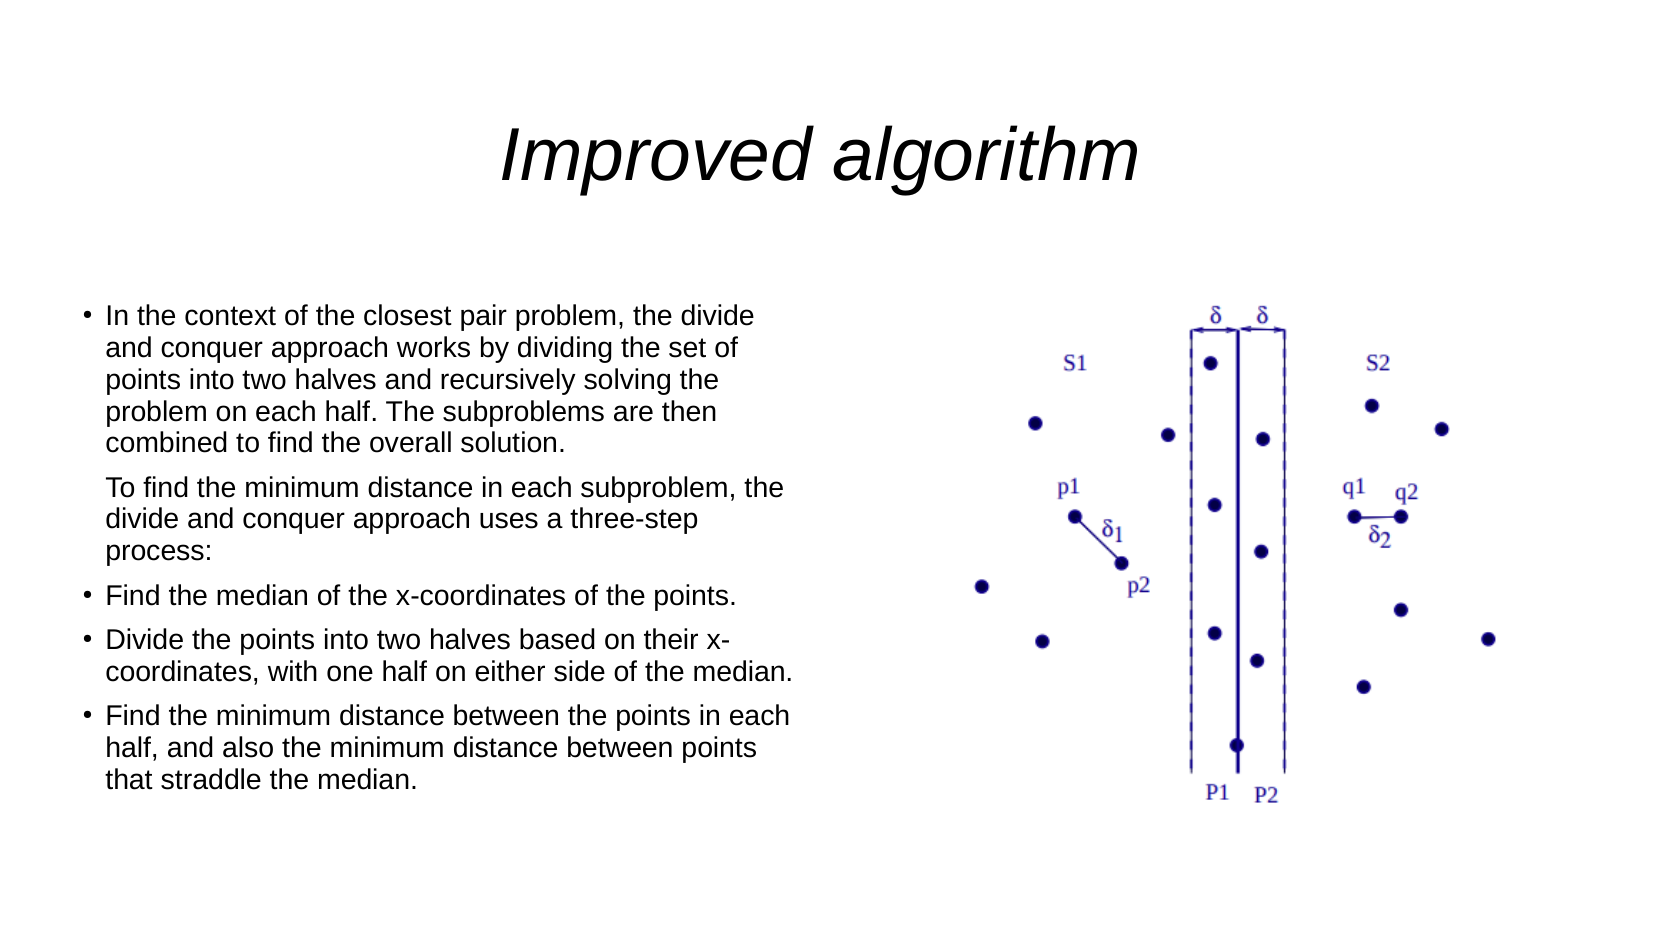

# Improved algorithm
In the context of the closest pair problem, the divide and conquer approach works by dividing the set of points into two halves and recursively solving the problem on each half. The subproblems are then combined to find the overall solution.
To find the minimum distance in each subproblem, the divide and conquer approach uses a three-step process:
Find the median of the x-coordinates of the points.
Divide the points into two halves based on their x-coordinates, with one half on either side of the median.
Find the minimum distance between the points in each half, and also the minimum distance between points that straddle the median.